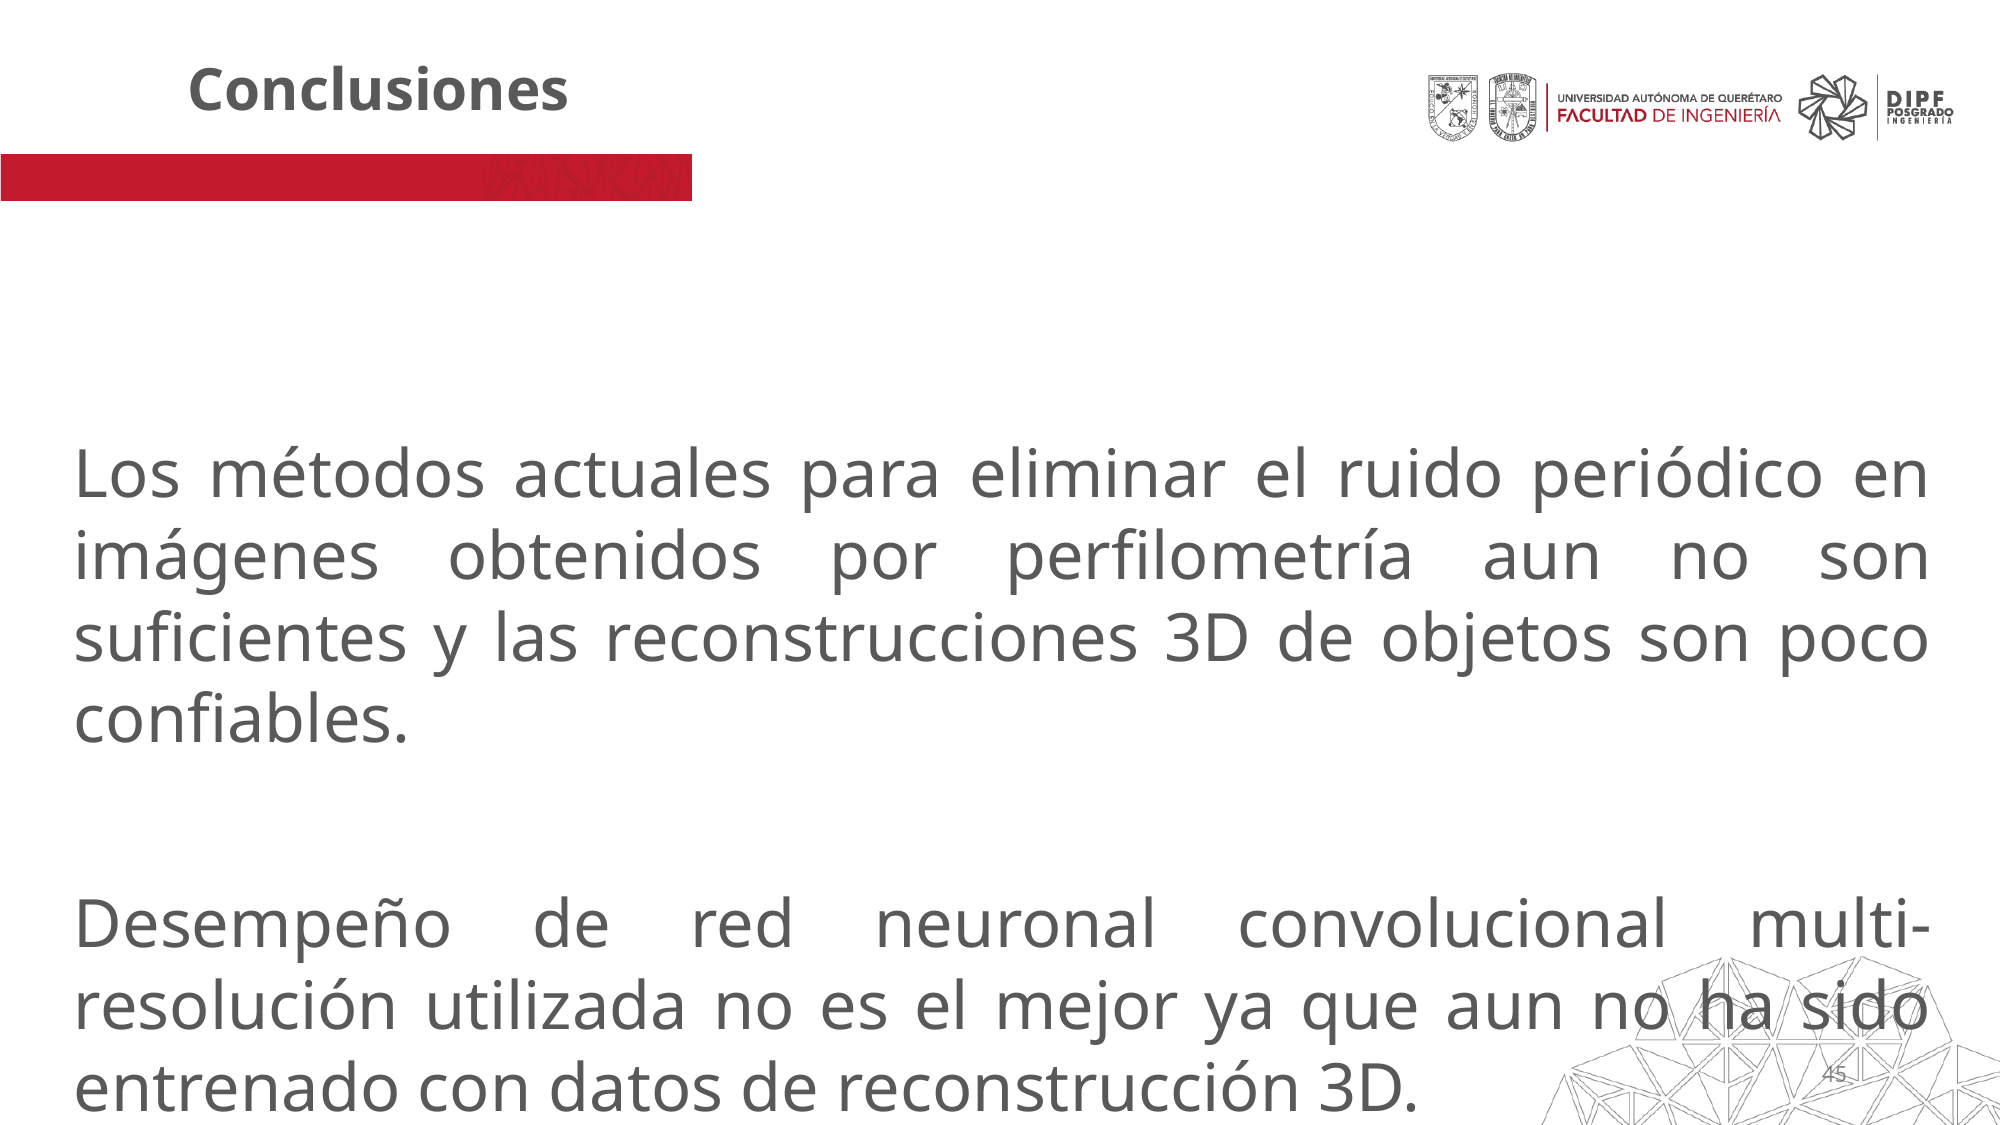

Conclusiones
Los métodos actuales para eliminar el ruido periódico en imágenes obtenidos por perfilometría aun no son suficientes y las reconstrucciones 3D de objetos son poco confiables.
Desempeño de red neuronal convolucional multi-resolución utilizada no es el mejor ya que aun no ha sido entrenado con datos de reconstrucción 3D.
45